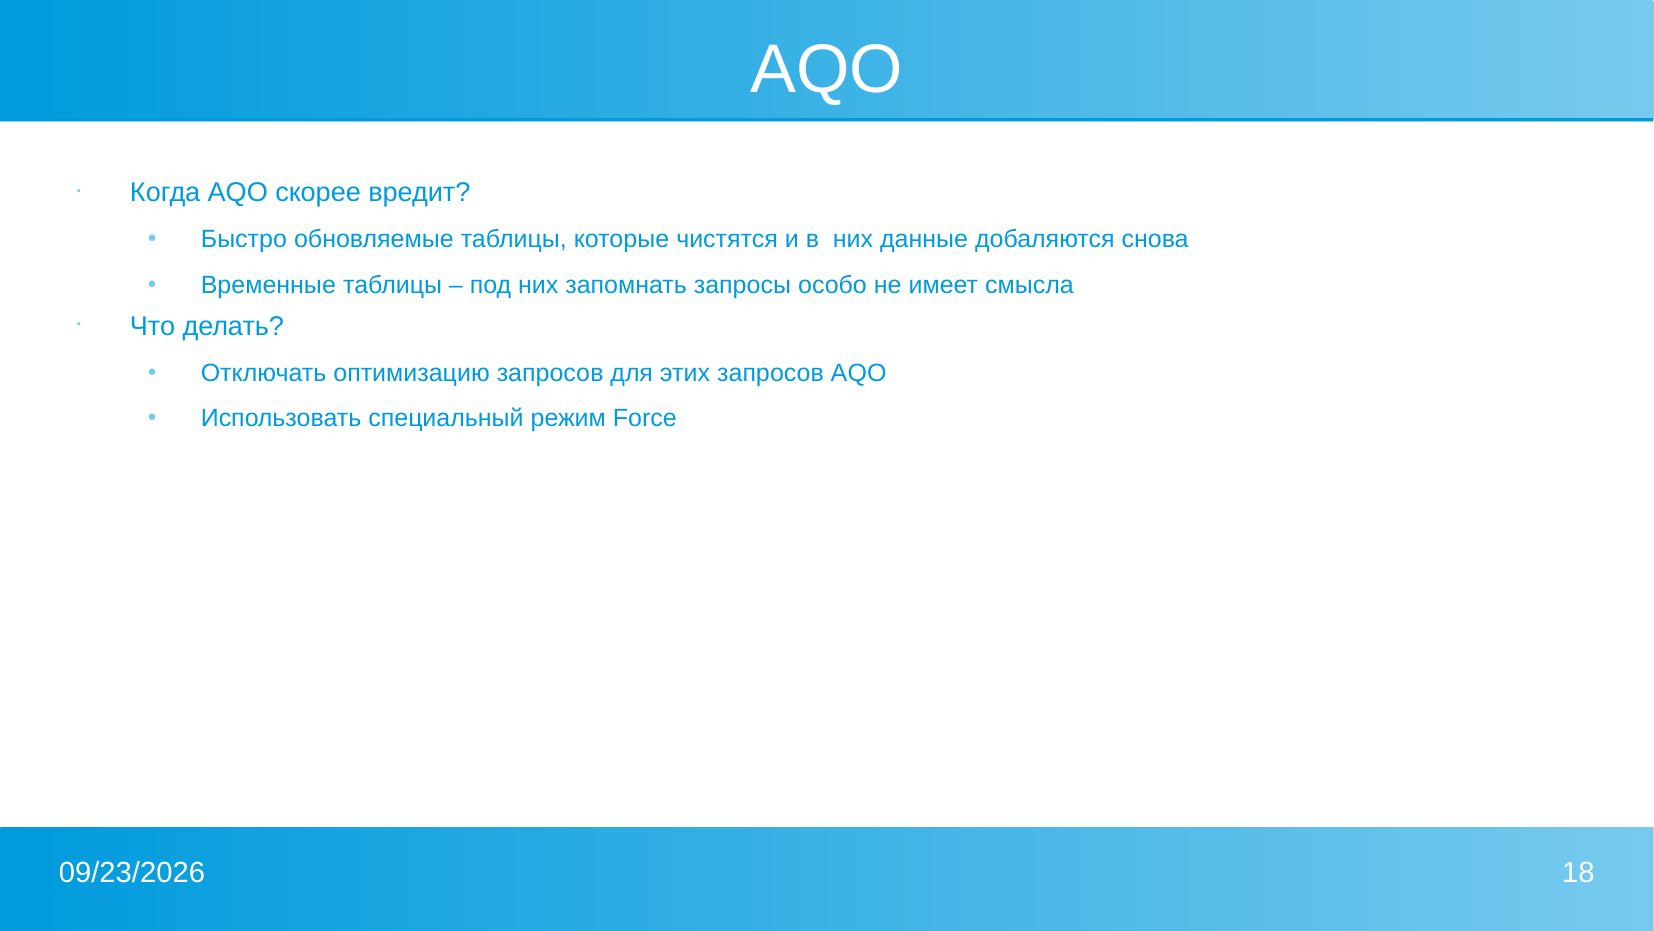

# AQO
Когда AQO скорее вредит?
Быстро обновляемые таблицы, которые чистятся и в них данные добаляются снова
Временные таблицы – под них запомнать запросы особо не имеет смысла
Что делать?
Отключать оптимизацию запросов для этих запросов AQO
Использовать специальный режим Force
18